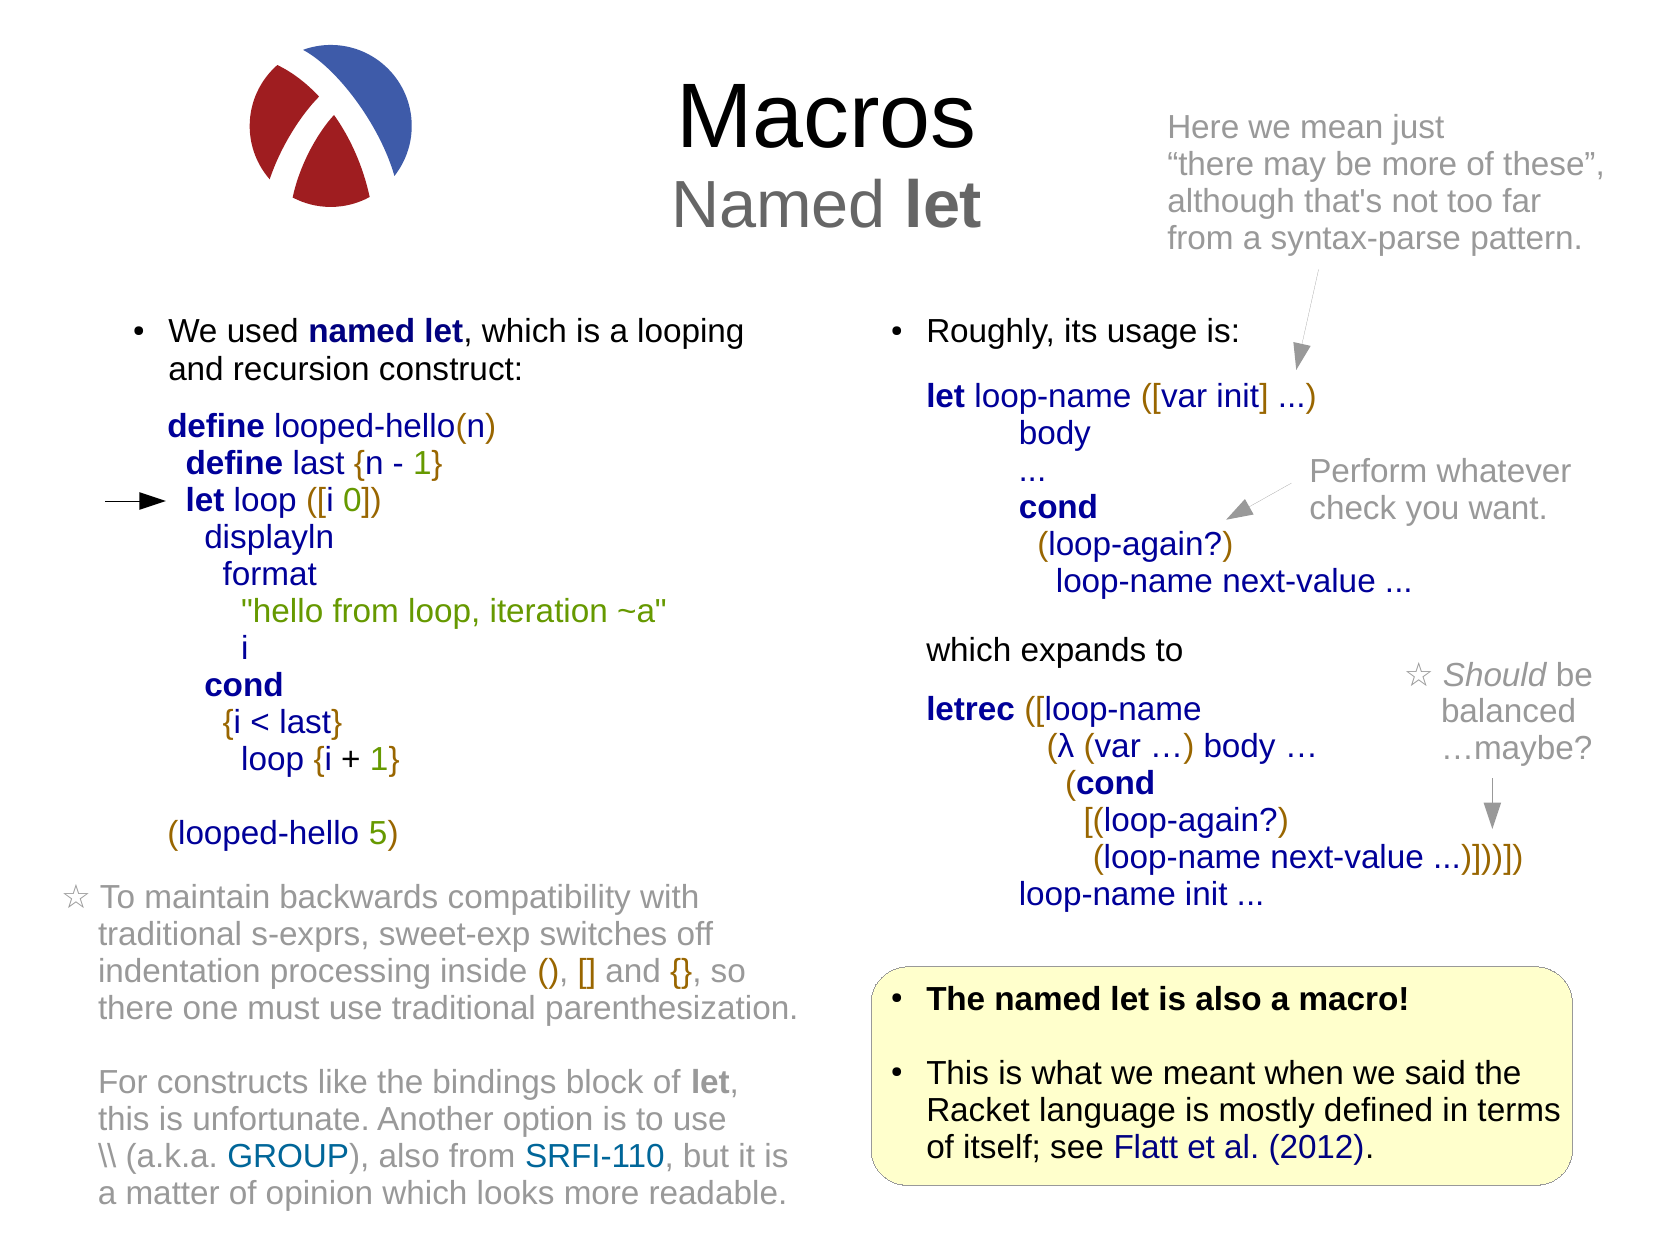

# Macros Named let
Here we mean just
“there may be more of these”,
although that's not too far
from a syntax-parse pattern.
We used named let, which is a looping and recursion construct:
Roughly, its usage is:
let loop-name ([var init] ...)
 body
 ...
 cond
 (loop-again?)
 loop-name next-value ...
define looped-hello(n)
 define last {n - 1}
 let loop ([i 0])
 displayln
 format
 "hello from loop, iteration ~a"
 i
 cond
 {i < last}
 loop {i + 1}
(looped-hello 5)
Perform whatever
check you want.
which expands to
☆ Should be
 balanced
 …maybe?
letrec ([loop-name
 (λ (var …) body …
 (cond
 [(loop-again?)
 (loop-name next-value ...)]))])
 loop-name init ...
☆ To maintain backwards compatibility with
 traditional s-exprs, sweet-exp switches off
 indentation processing inside (), [] and {}, so
 there one must use traditional parenthesization.
 For constructs like the bindings block of let,
 this is unfortunate. Another option is to use
 \\ (a.k.a. GROUP), also from SRFI-110, but it is
 a matter of opinion which looks more readable.
The named let is also a macro!
This is what we meant when we said the Racket language is mostly defined in terms of itself; see Flatt et al. (2012).